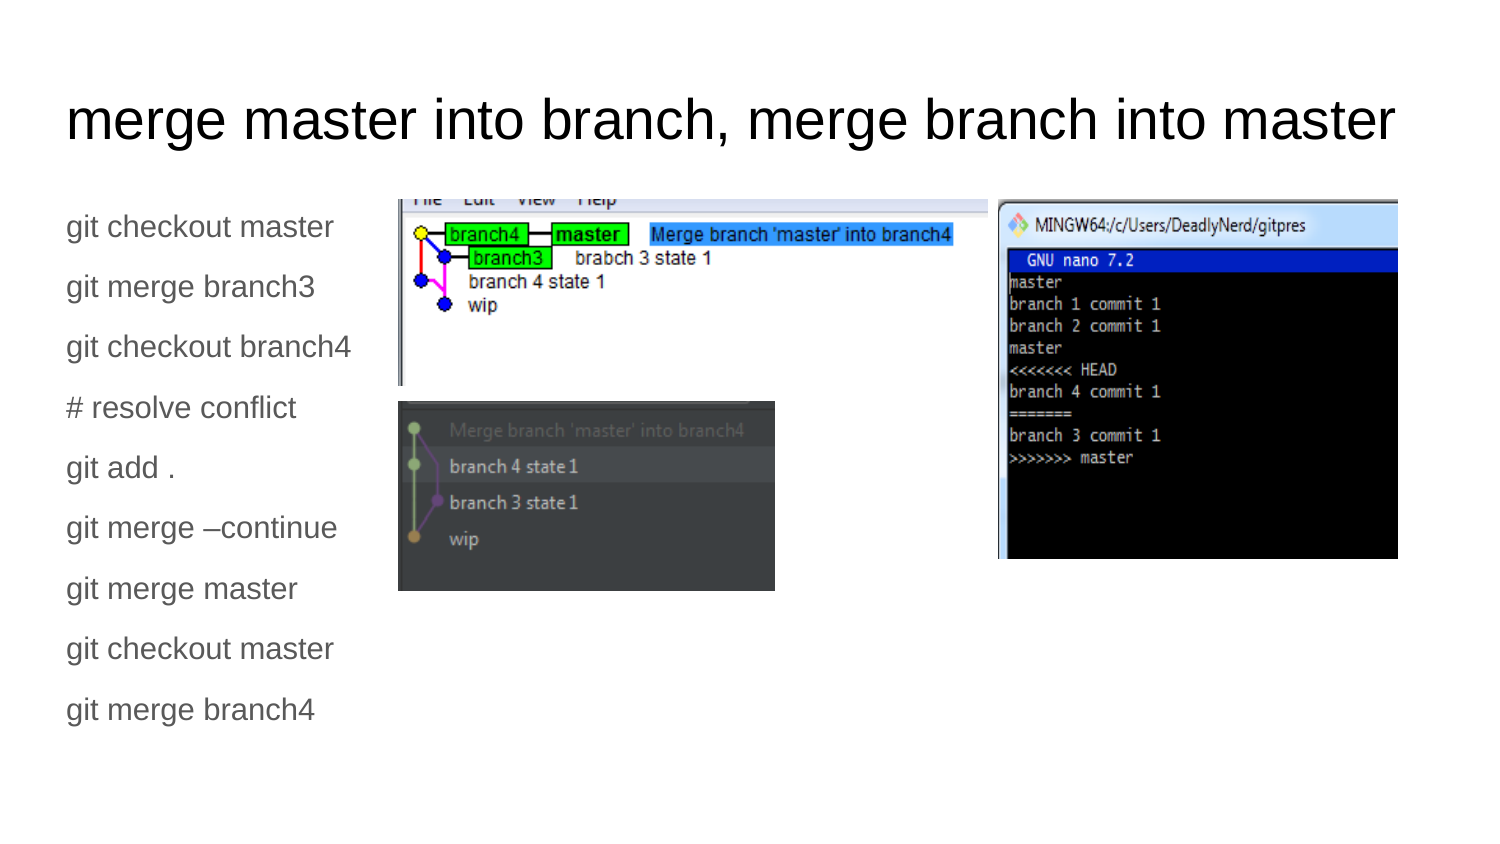

# merge master into branch, merge branch into master
git checkout master
git merge branch3
git checkout branch4
# resolve conflict
git add .
git merge –continue
git merge master
git checkout master
git merge branch4